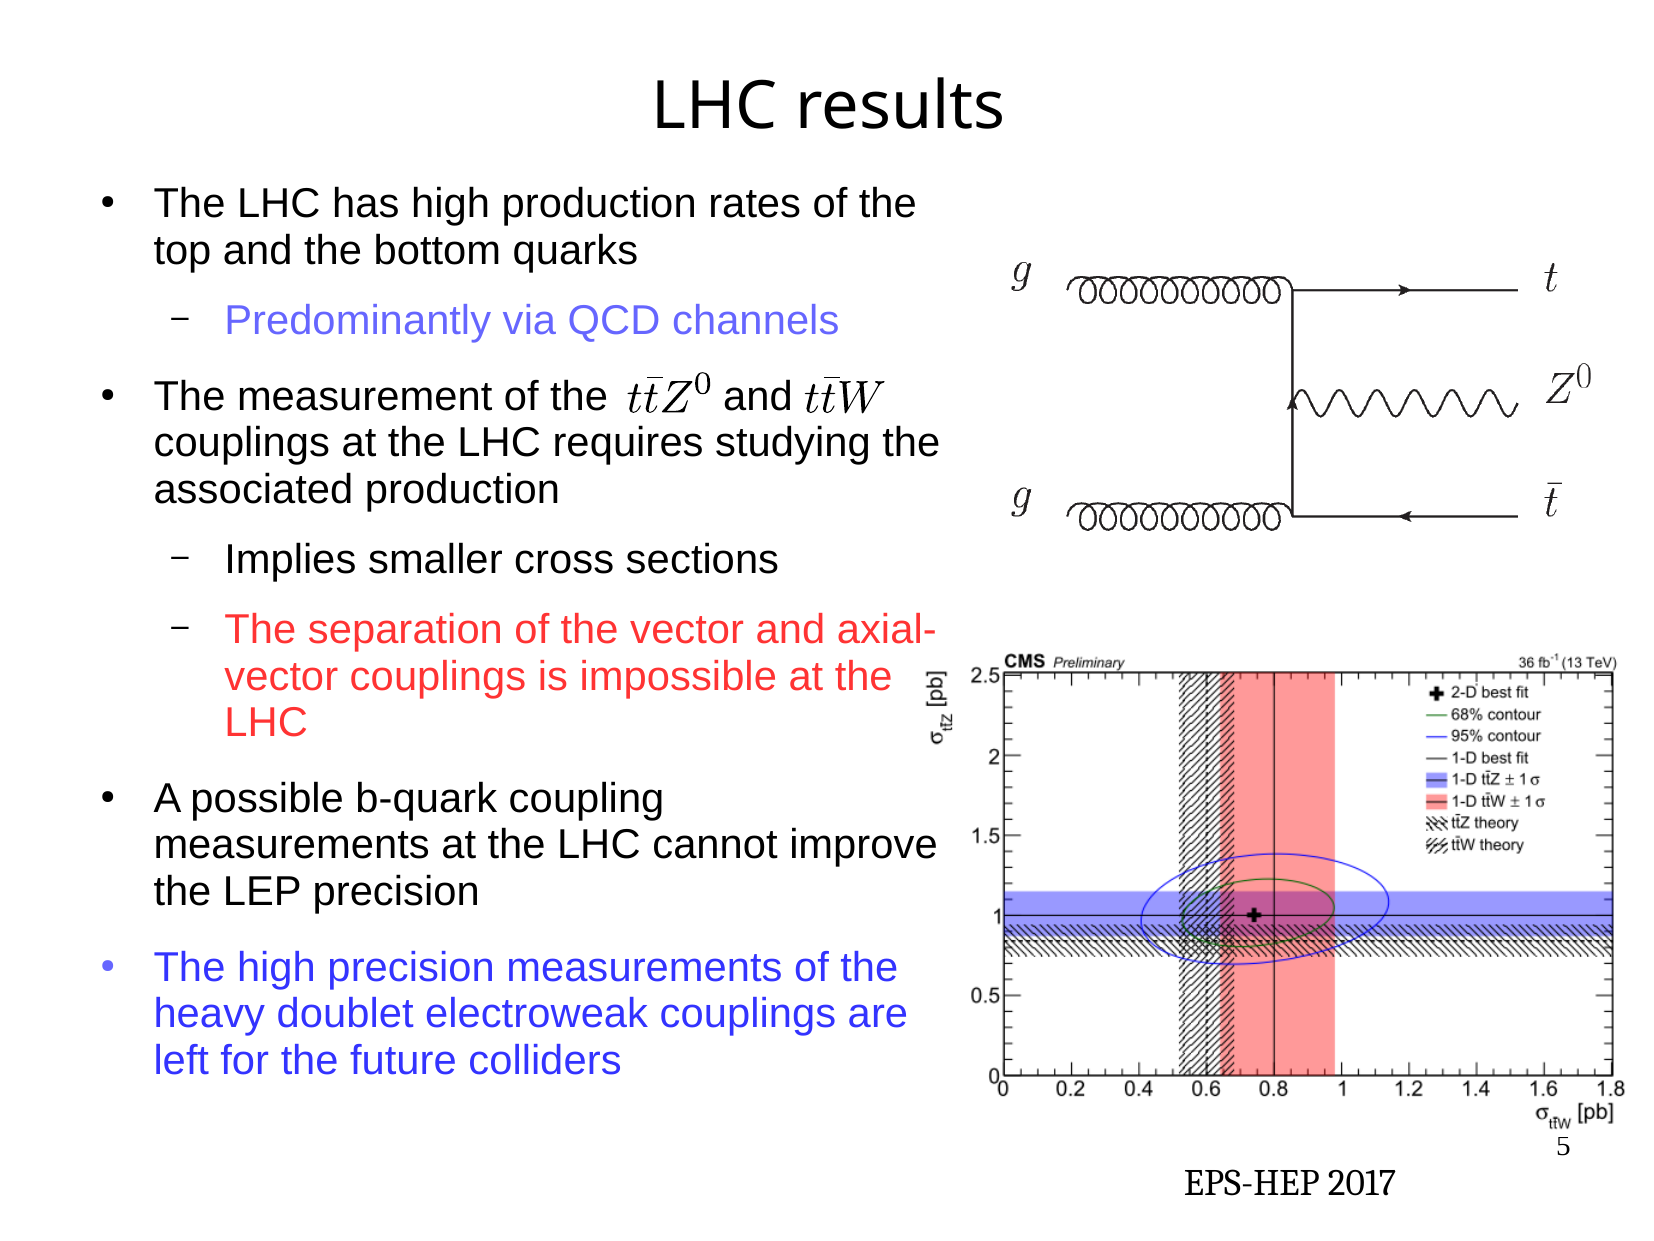

# LHC results
The LHC has high production rates of the top and the bottom quarks
Predominantly via QCD channels
The measurement of the and ttW couplings at the LHC requires studying the associated production
Implies smaller cross sections
The separation of the vector and axial-vector couplings is impossible at the LHC
A possible b-quark coupling measurements at the LHC cannot improve the LEP precision
The high precision measurements of the heavy doublet electroweak couplings are left for the future colliders
5
EPS-HEP 2017